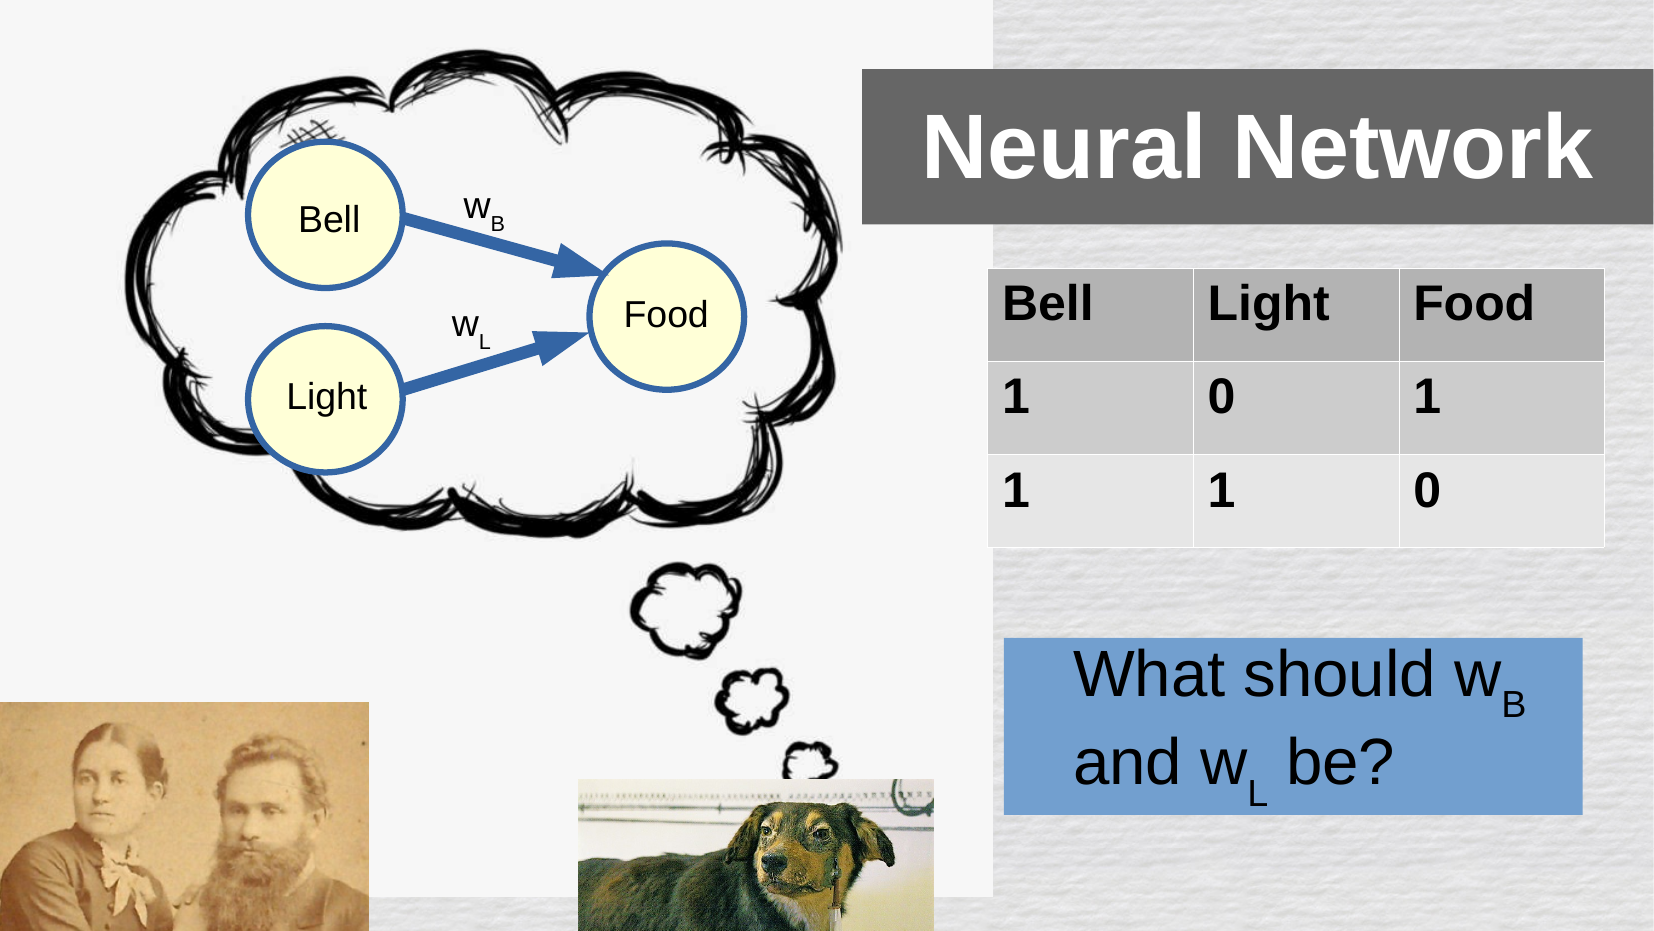

# Neural Network
wB
Bell
| Bell | Light | Food |
| --- | --- | --- |
| 1 | 0 | 1 |
| 1 | 1 | 0 |
Food
wL
Light
What should wB and wL be?